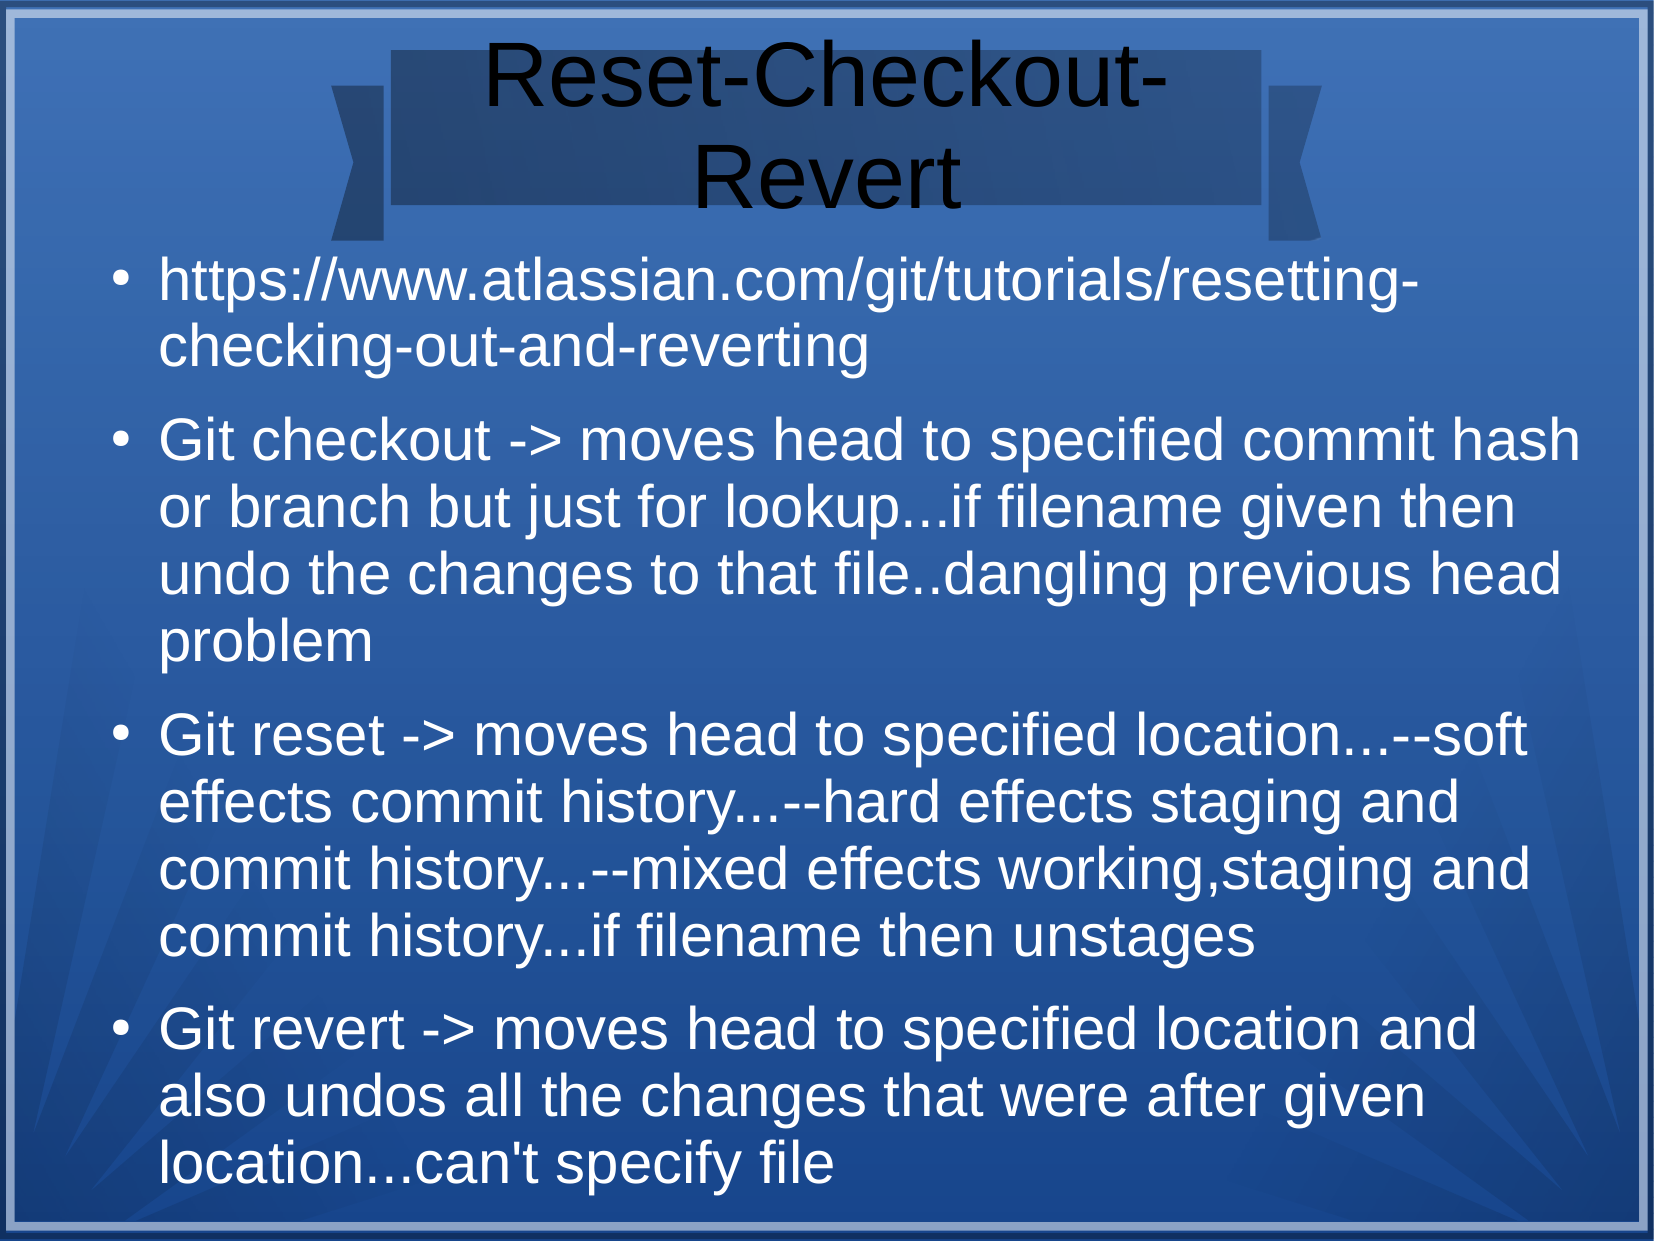

# Reset-Checkout-Revert
https://www.atlassian.com/git/tutorials/resetting-checking-out-and-reverting
Git checkout -> moves head to specified commit hash or branch but just for lookup...if filename given then undo the changes to that file..dangling previous head problem
Git reset -> moves head to specified location...--soft effects commit history...--hard effects staging and commit history...--mixed effects working,staging and commit history...if filename then unstages
Git revert -> moves head to specified location and also undos all the changes that were after given location...can't specify file